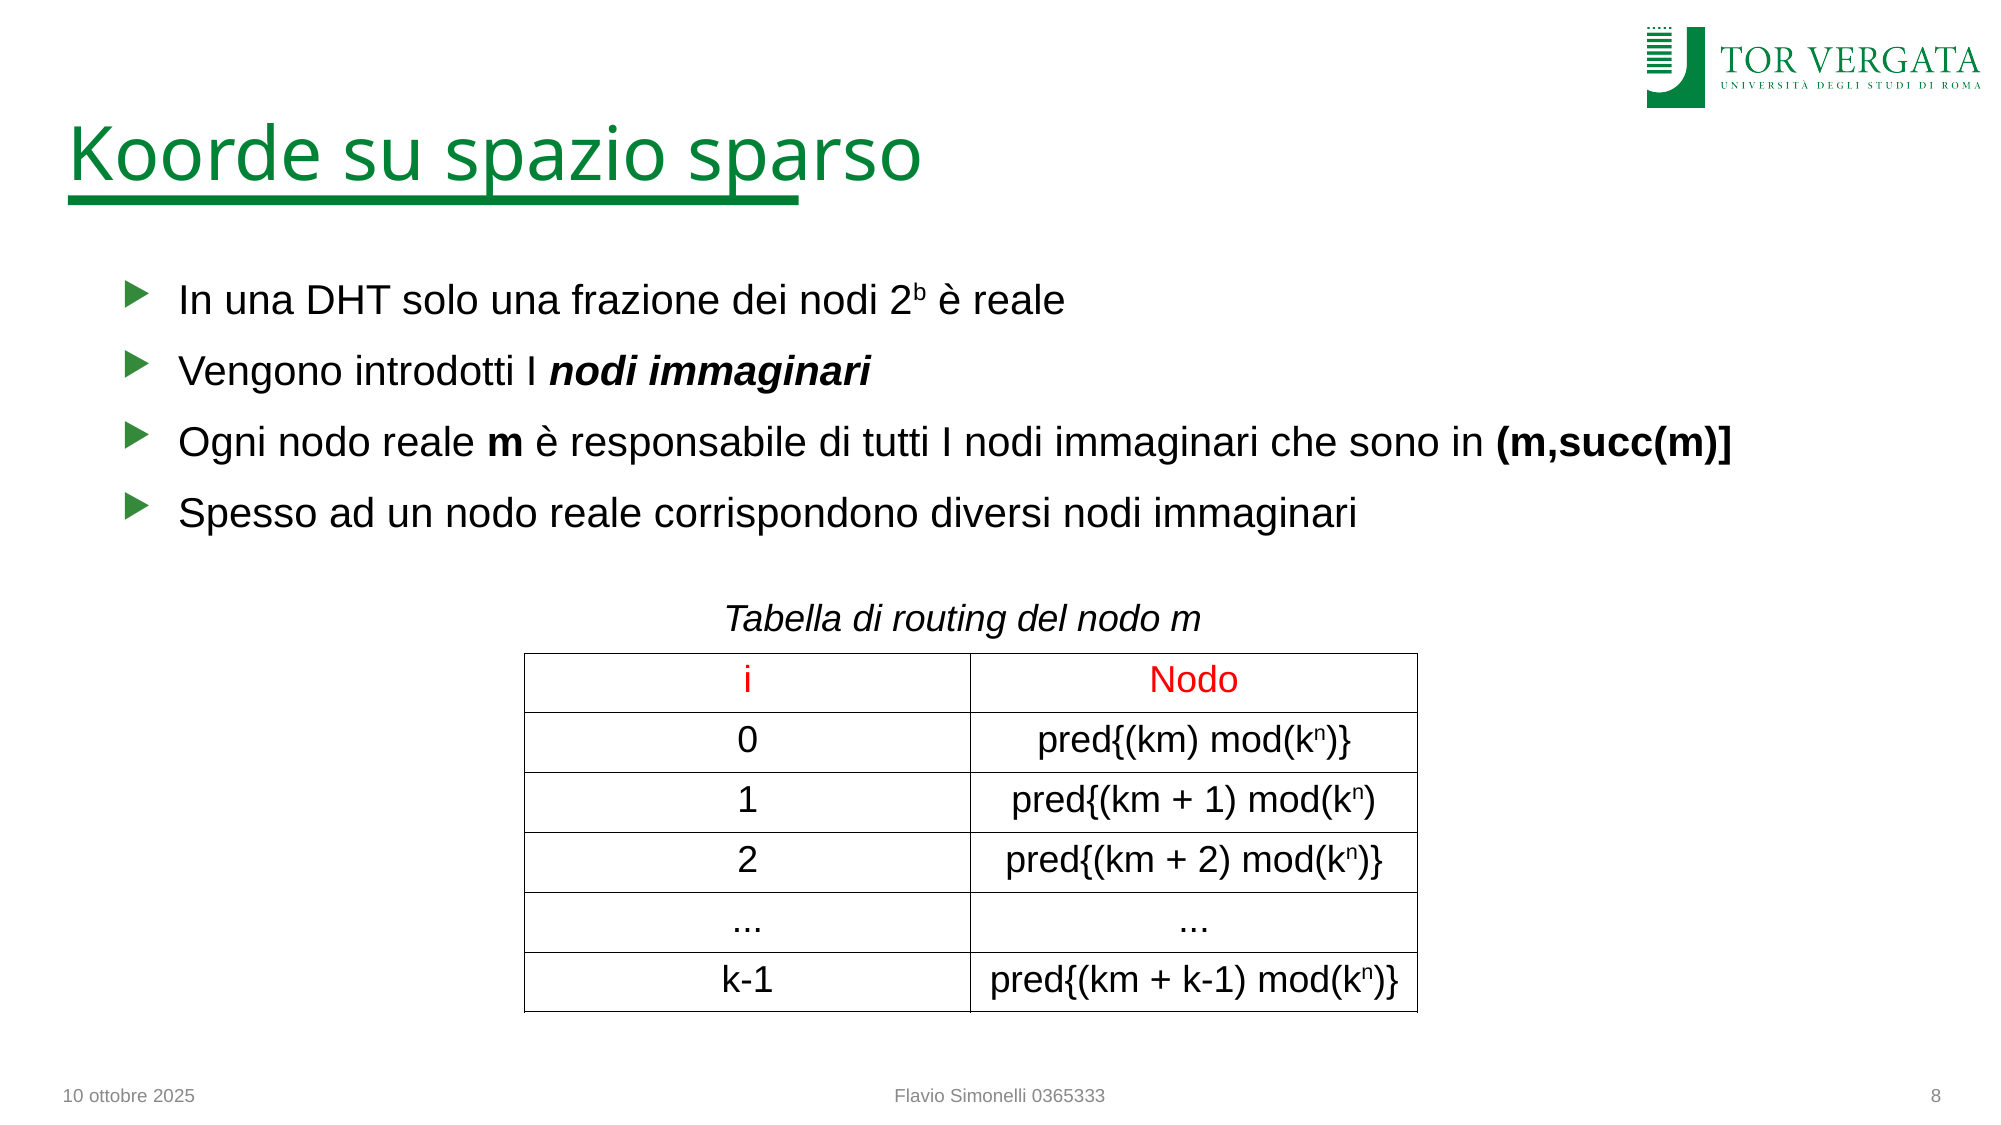

# Koorde su spazio sparso
In una DHT solo una frazione dei nodi 2b è reale
Vengono introdotti I nodi immaginari
Ogni nodo reale m è responsabile di tutti I nodi immaginari che sono in (m,succ(m)]
Spesso ad un nodo reale corrispondono diversi nodi immaginari
Tabella di routing del nodo m
| i | Nodo |
| --- | --- |
| 0 | pred{(km) mod(kn)} |
| 1 | pred{(km + 1) mod(kn) |
| 2 | pred{(km + 2) mod(kn)} |
| ... | ... |
| k-1 | pred{(km + k-1) mod(kn)} |
10 ottobre 2025
Flavio Simonelli 0365333
8